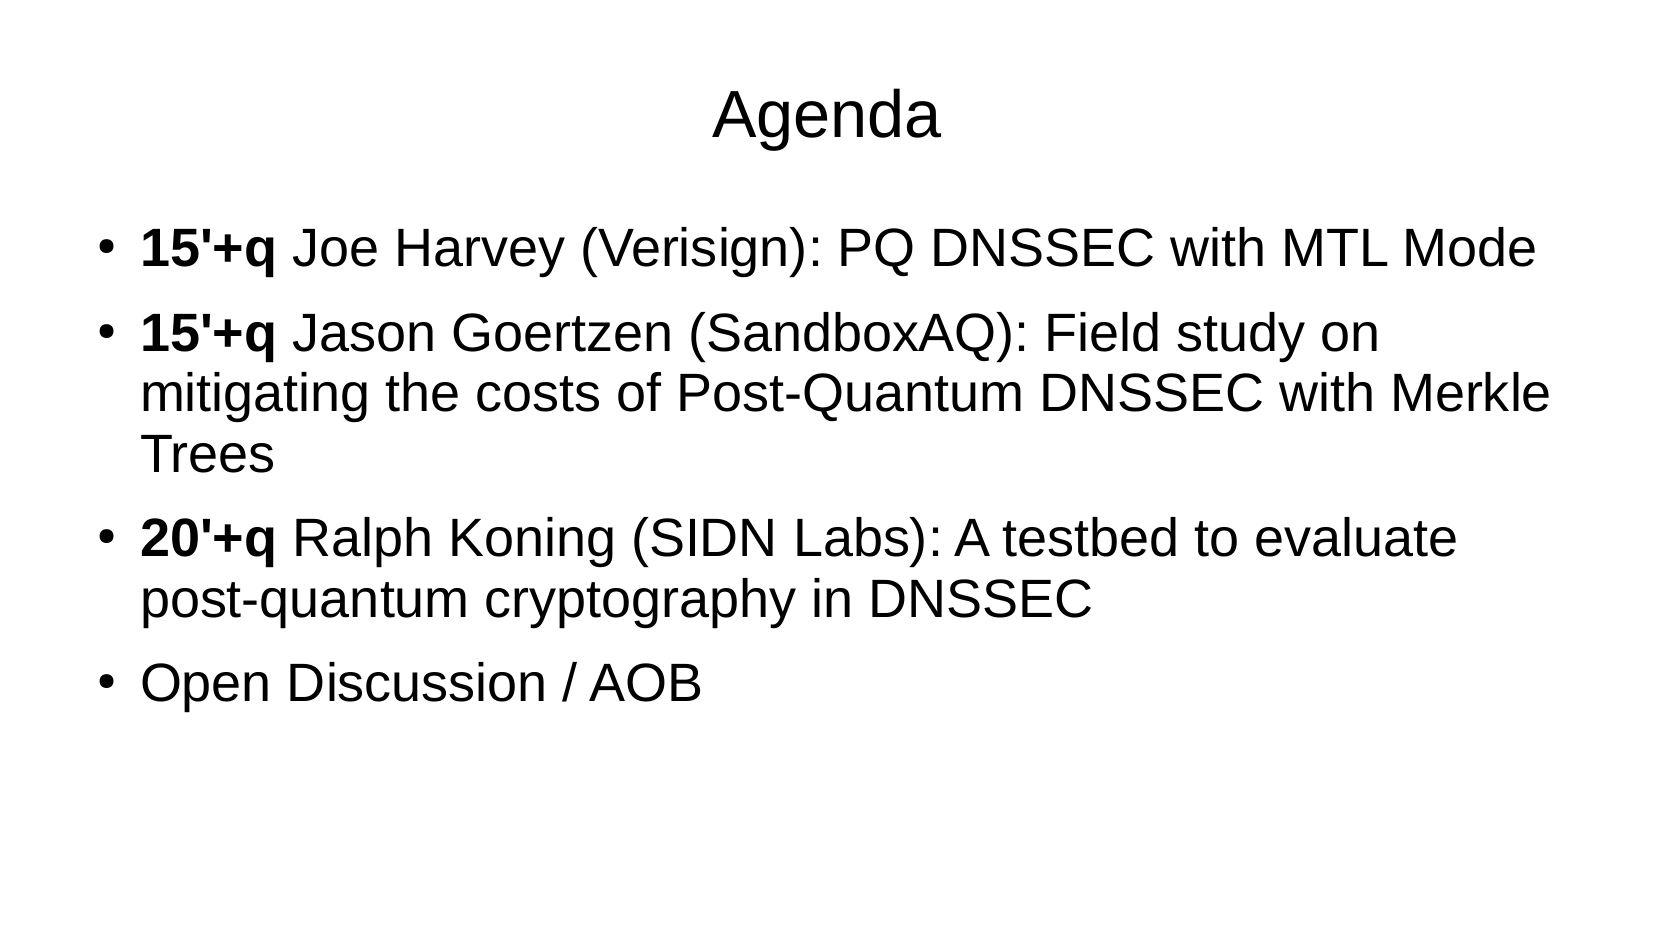

# Agenda
15'+q Joe Harvey (Verisign): PQ DNSSEC with MTL Mode
15'+q Jason Goertzen (SandboxAQ): Field study on mitigating the costs of Post-Quantum DNSSEC with Merkle Trees
20'+q Ralph Koning (SIDN Labs): A testbed to evaluate post-quantum cryptography in DNSSEC
Open Discussion / AOB